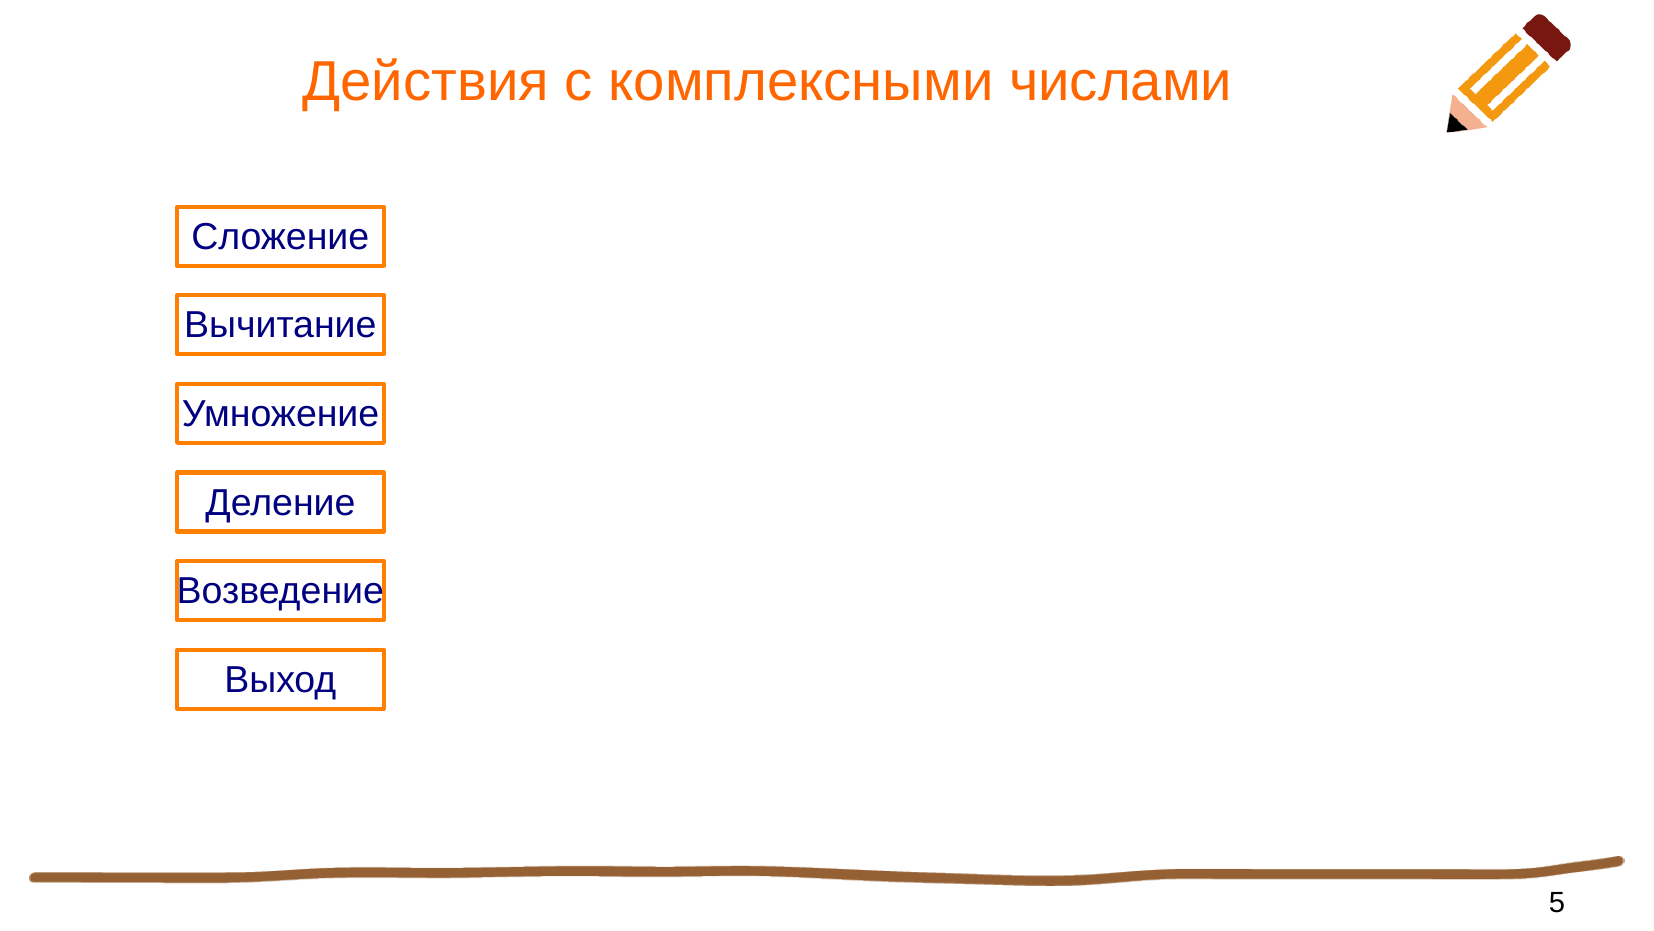

# Действия с комплексными числами
Сложение
Вычитание
Умножение
Деление
Возведение
Выход
5